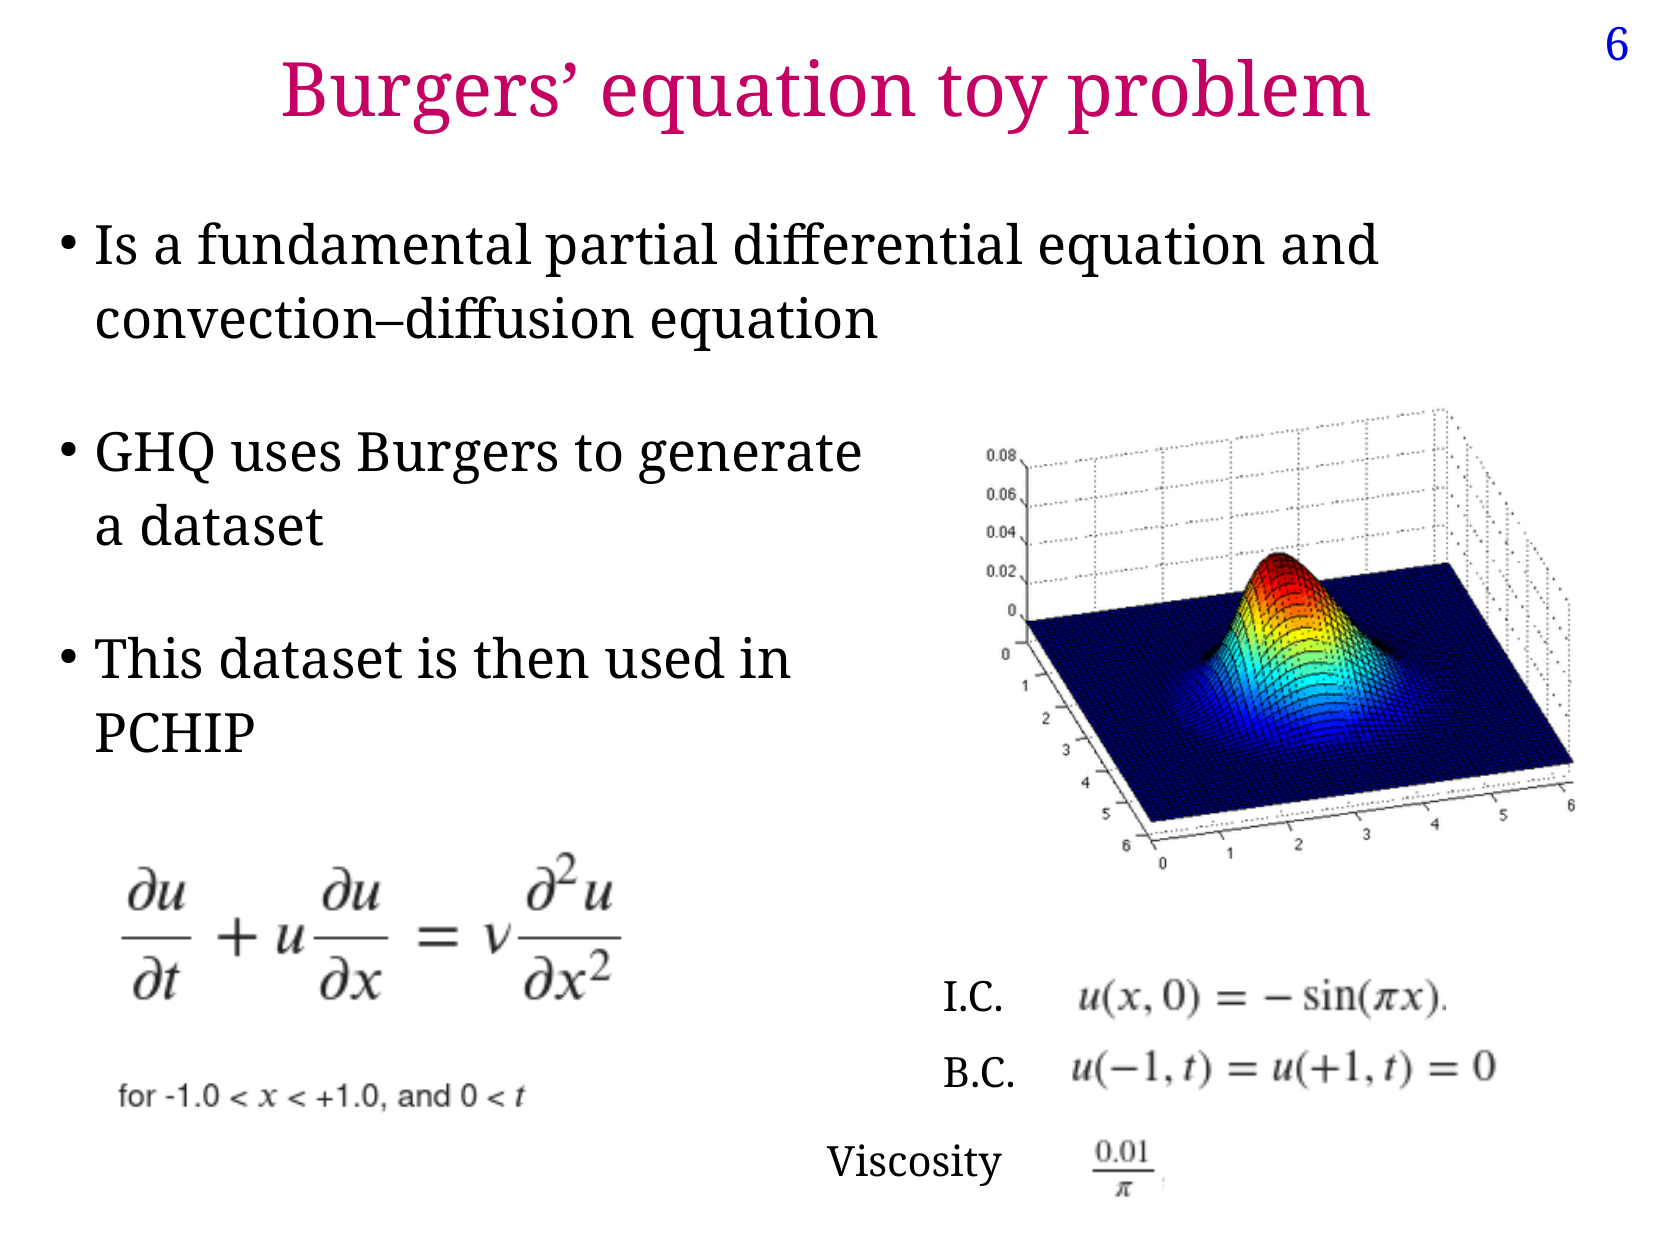

6
# Burgers’ equation toy problem
Is a fundamental partial differential equation and convection–diffusion equation
GHQ uses Burgers to generate
a dataset
This dataset is then used in
PCHIP
I.C.
B.C.
Viscosity